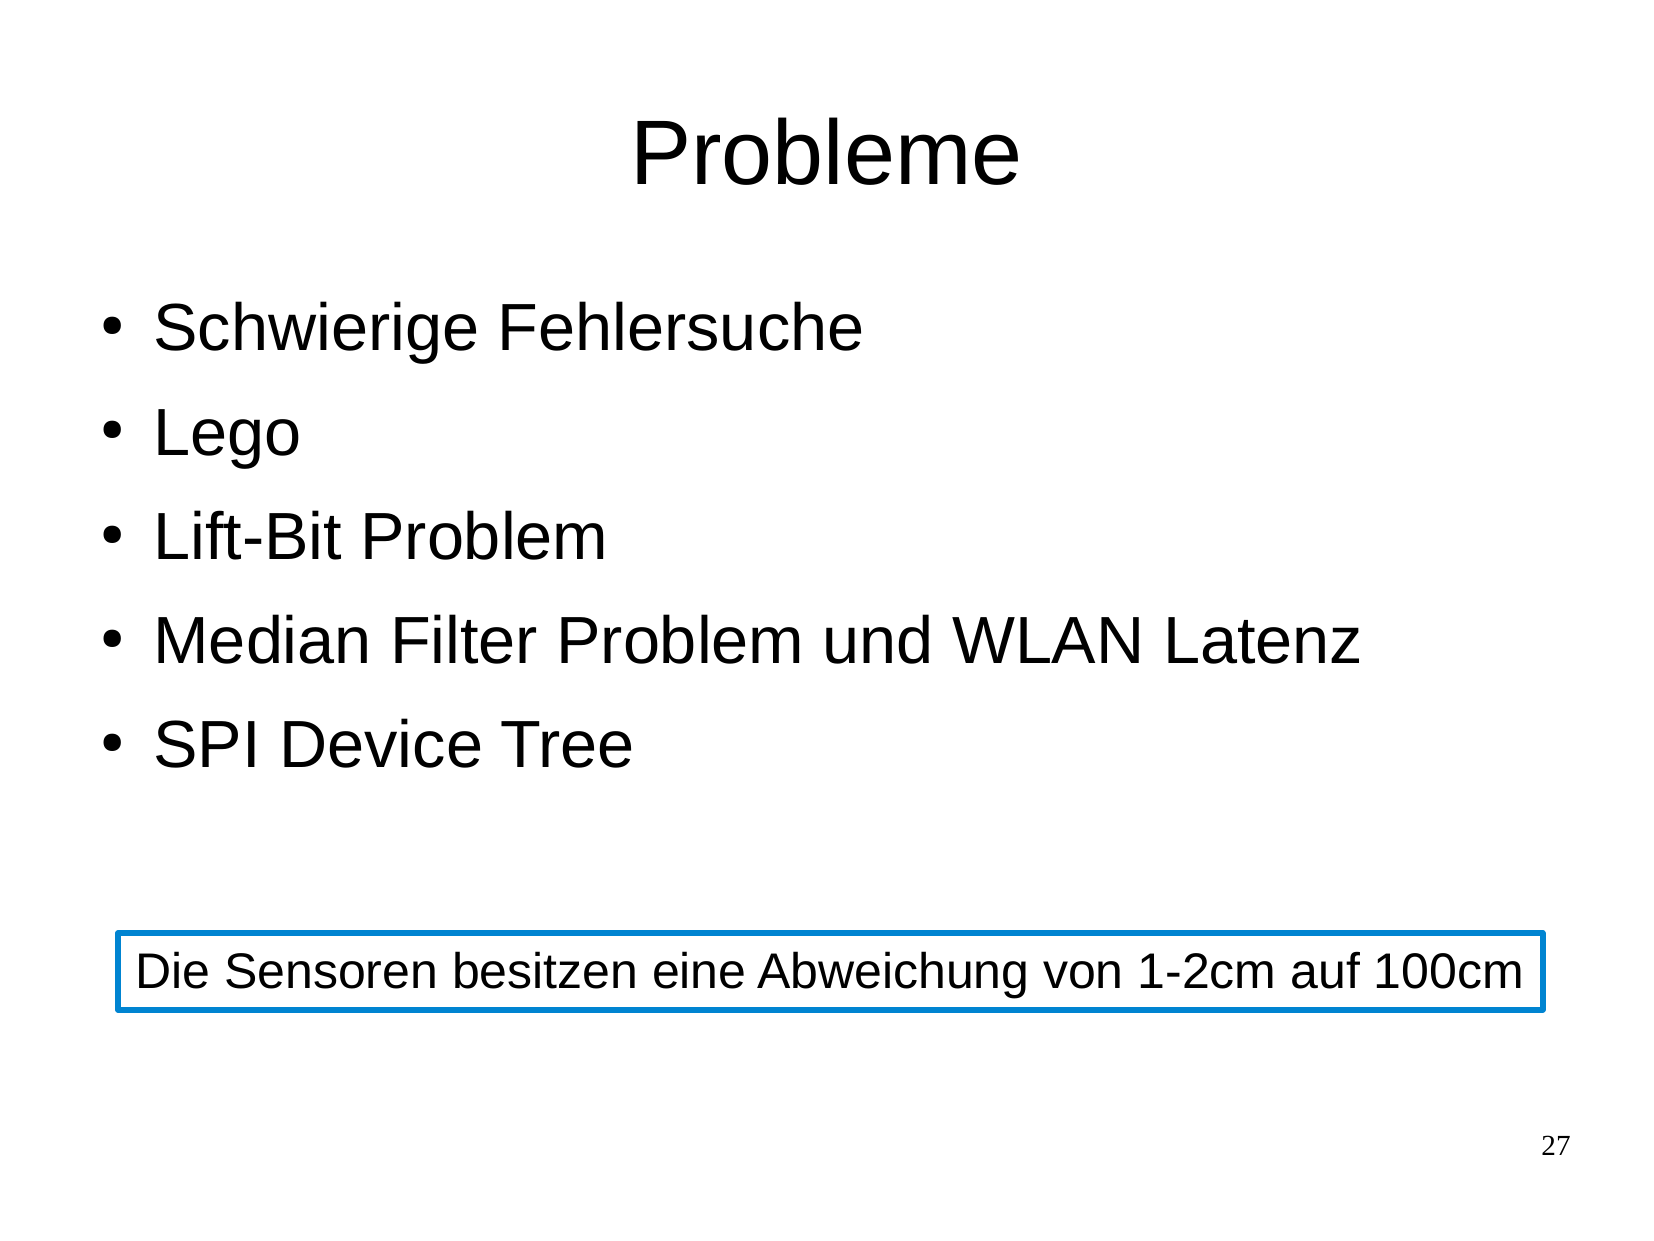

# Probleme
Schwierige Fehlersuche
Lego
Lift-Bit Problem
Median Filter Problem und WLAN Latenz
SPI Device Tree
Die Sensoren besitzen eine Abweichung von 1-2cm auf 100cm
27